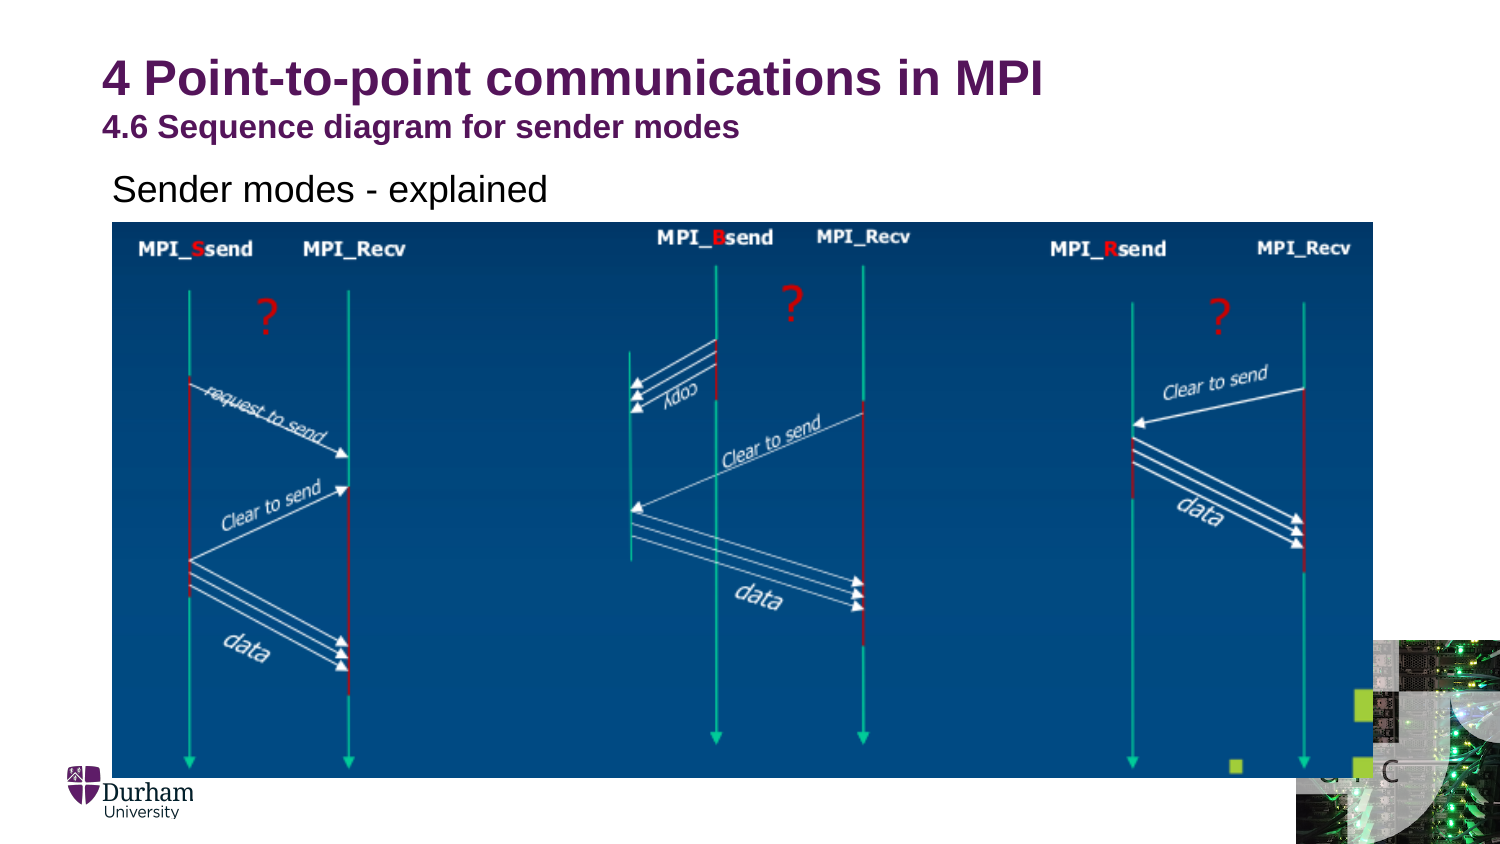

# 4 Point-to-point communications in MPI 4.6 Sequence diagram for sender modes
Sender modes - explained